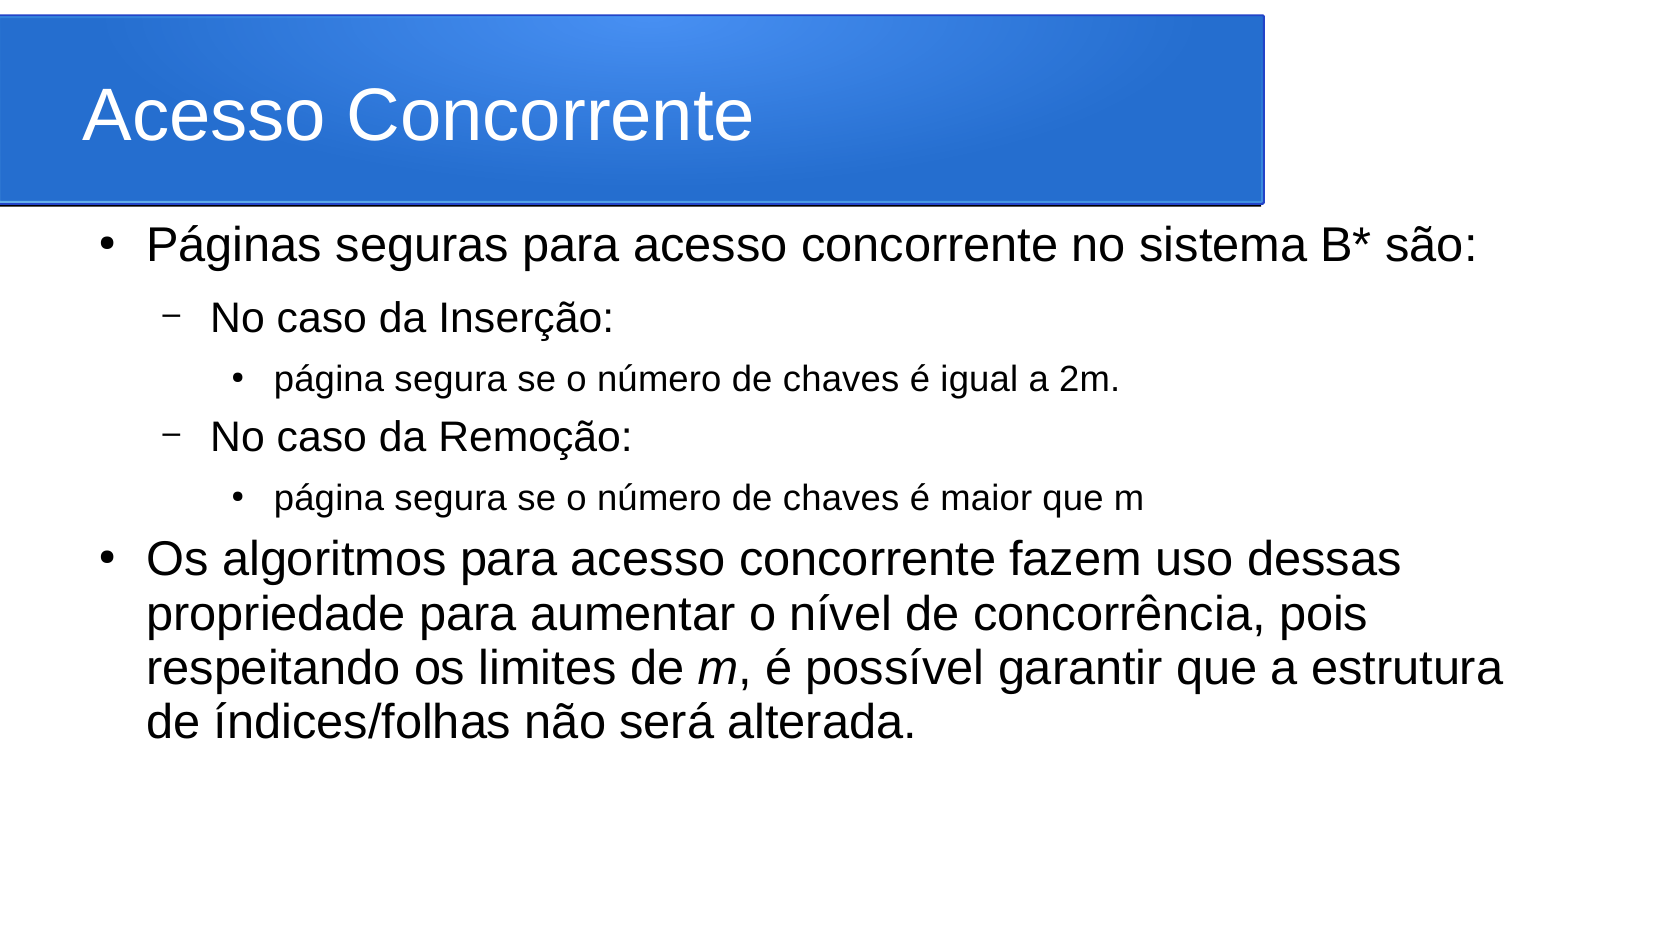

# Acesso Concorrente
Páginas seguras para acesso concorrente no sistema B* são:
No caso da Inserção:
página segura se o número de chaves é igual a 2m.
No caso da Remoção:
página segura se o número de chaves é maior que m
Os algoritmos para acesso concorrente fazem uso dessas propriedade para aumentar o nível de concorrência, pois respeitando os limites de m, é possível garantir que a estrutura de índices/folhas não será alterada.